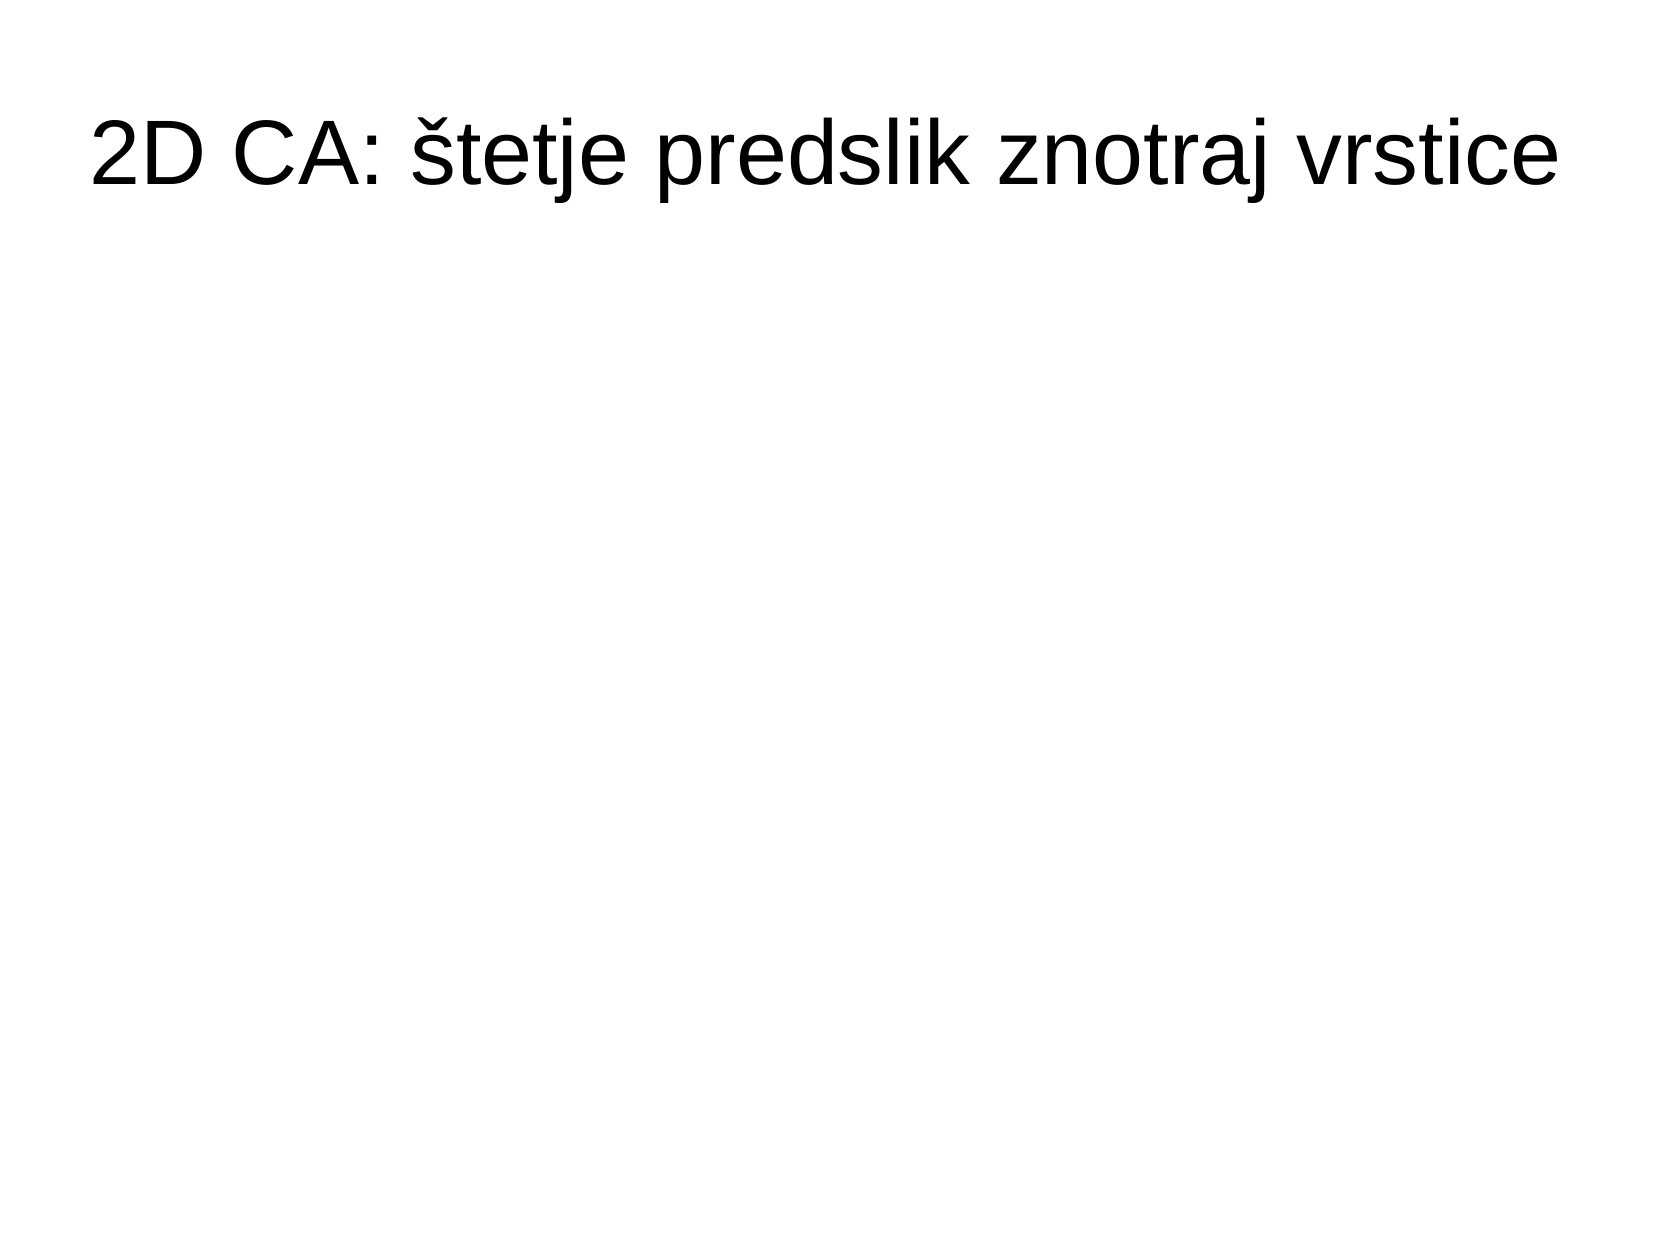

# 2D CA: štetje predslik znotraj vrstice